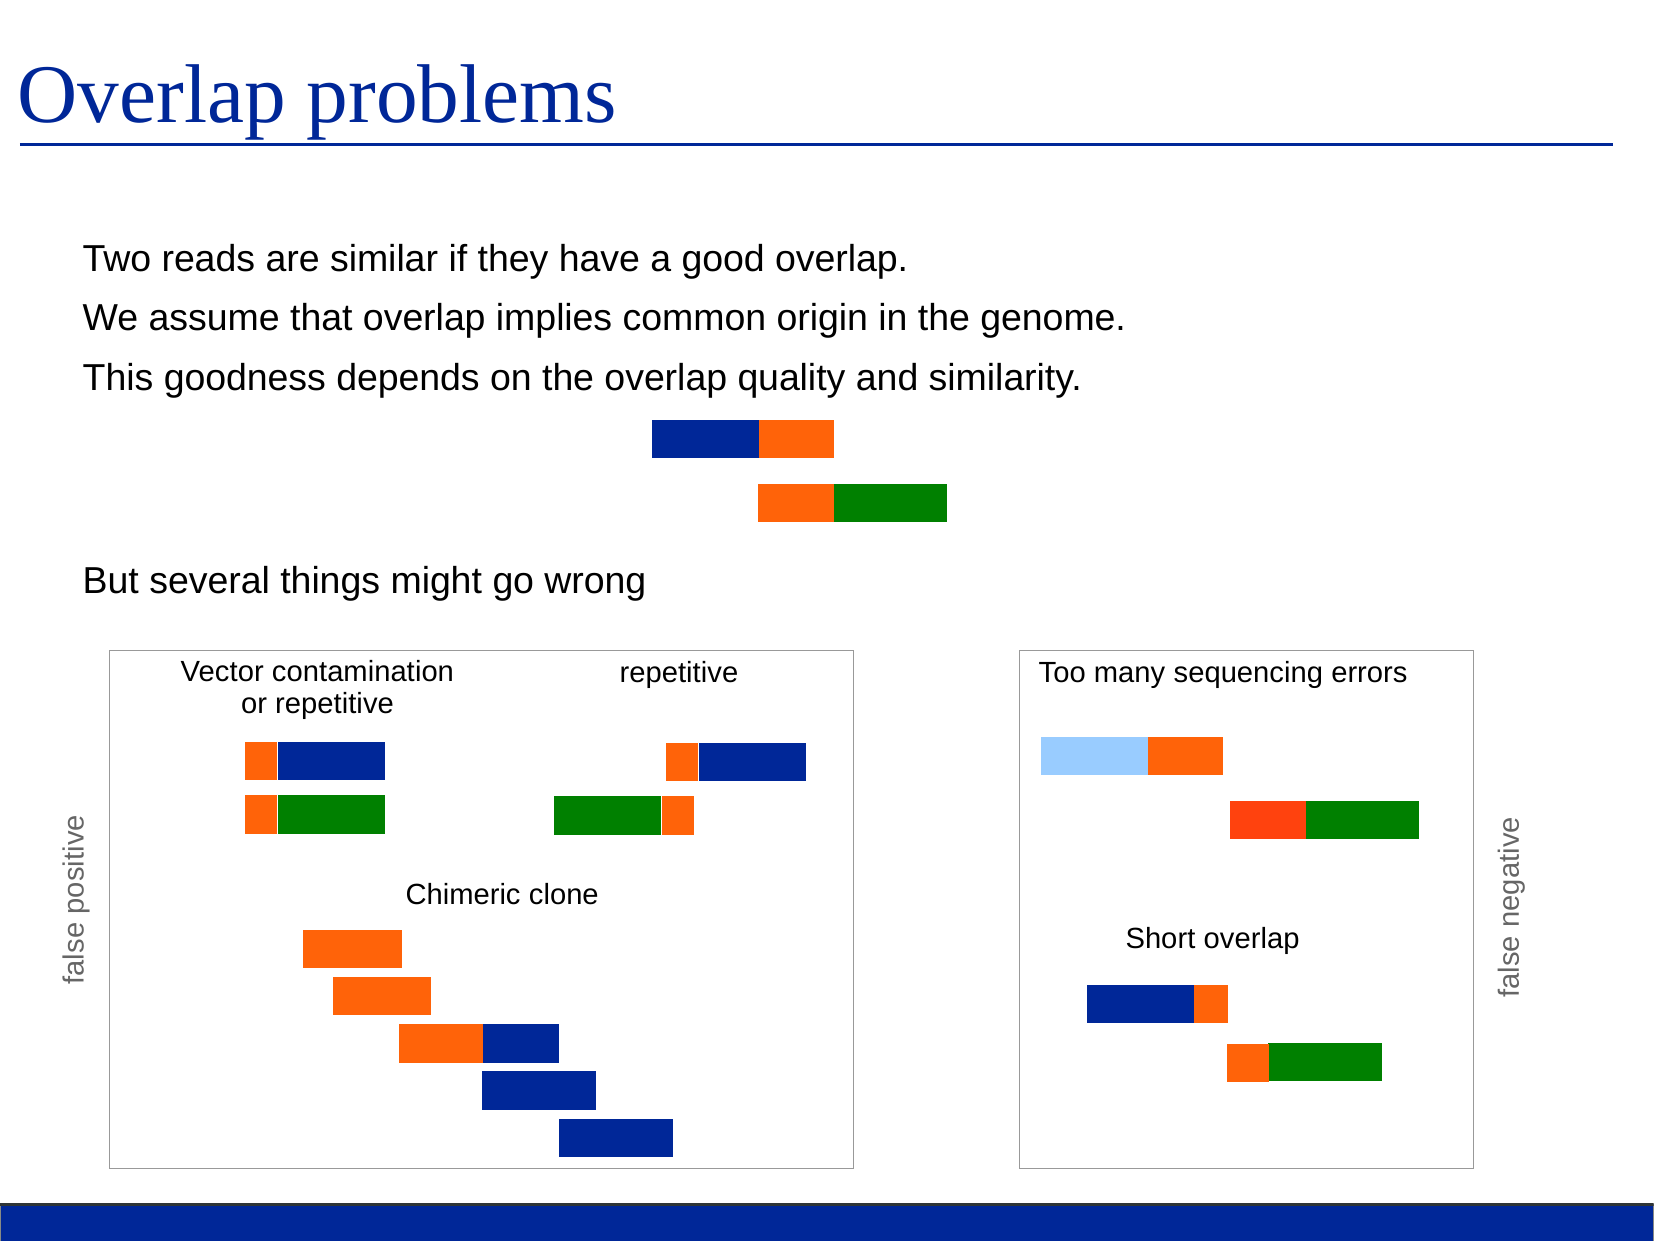

# Overlap problems
Two reads are similar if they have a good overlap.
We assume that overlap implies common origin in the genome.
This goodness depends on the overlap quality and similarity.
But several things might go wrong
Vector contamination or repetitive
repetitive
Too many sequencing errors
Chimeric clone
false positive
false negative
Short overlap